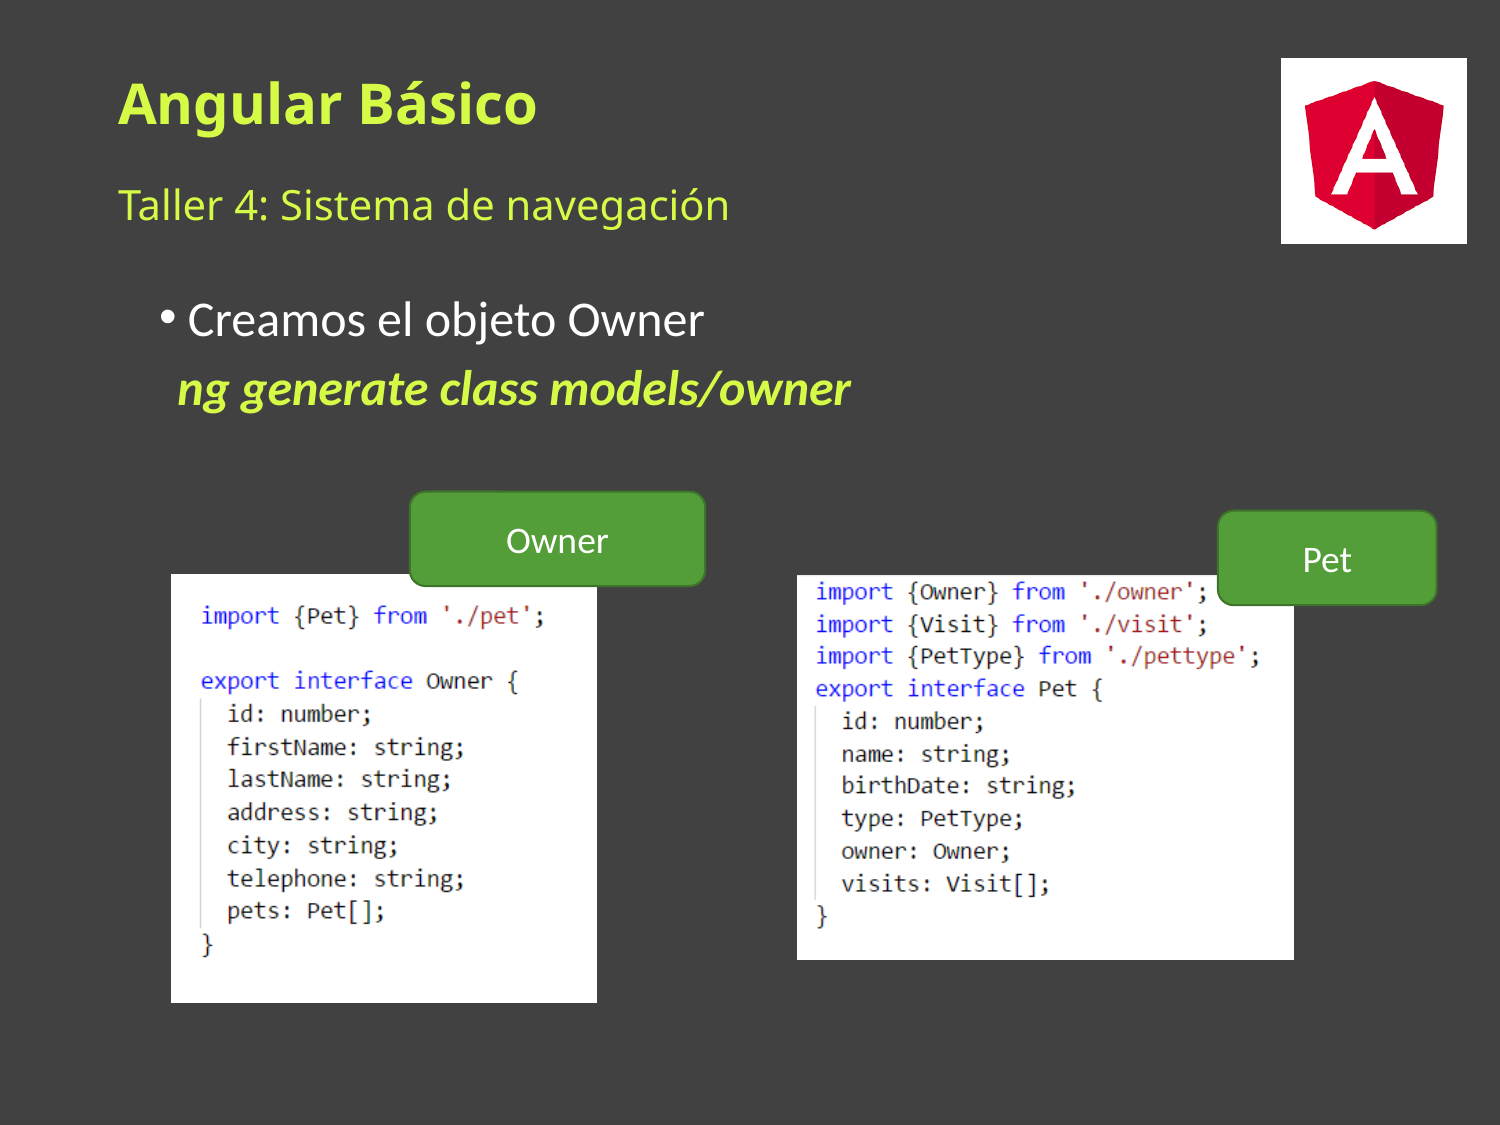

# Angular Básico
Taller 4: Sistema de navegación
Creamos el objeto Owner
	ng generate class models/owner
Owner
Pet